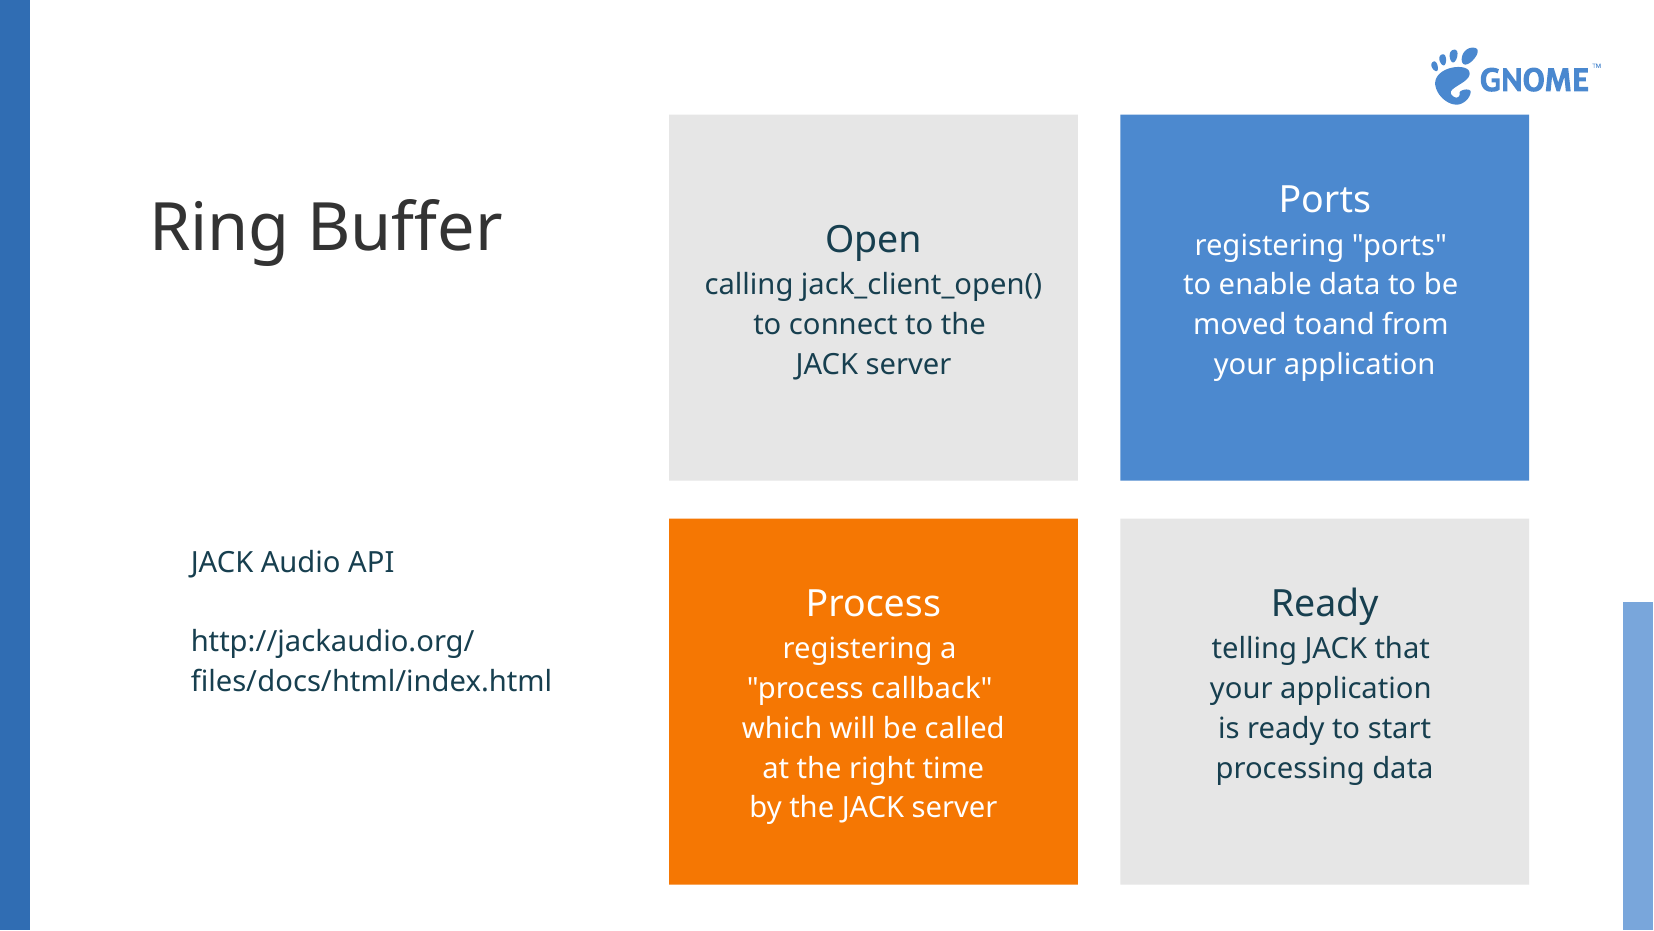

# Ring Buffer
Open
calling jack_client_open()
to connect to the
JACK server
Ports
registering "ports"
to enable data to be
moved toand from
your application
JACK Audio API
http://jackaudio.org/files/docs/html/index.html
Process
registering a
"process callback"
which will be called
at the right time
by the JACK server
Ready
telling JACK that
your application
is ready to start
processing data